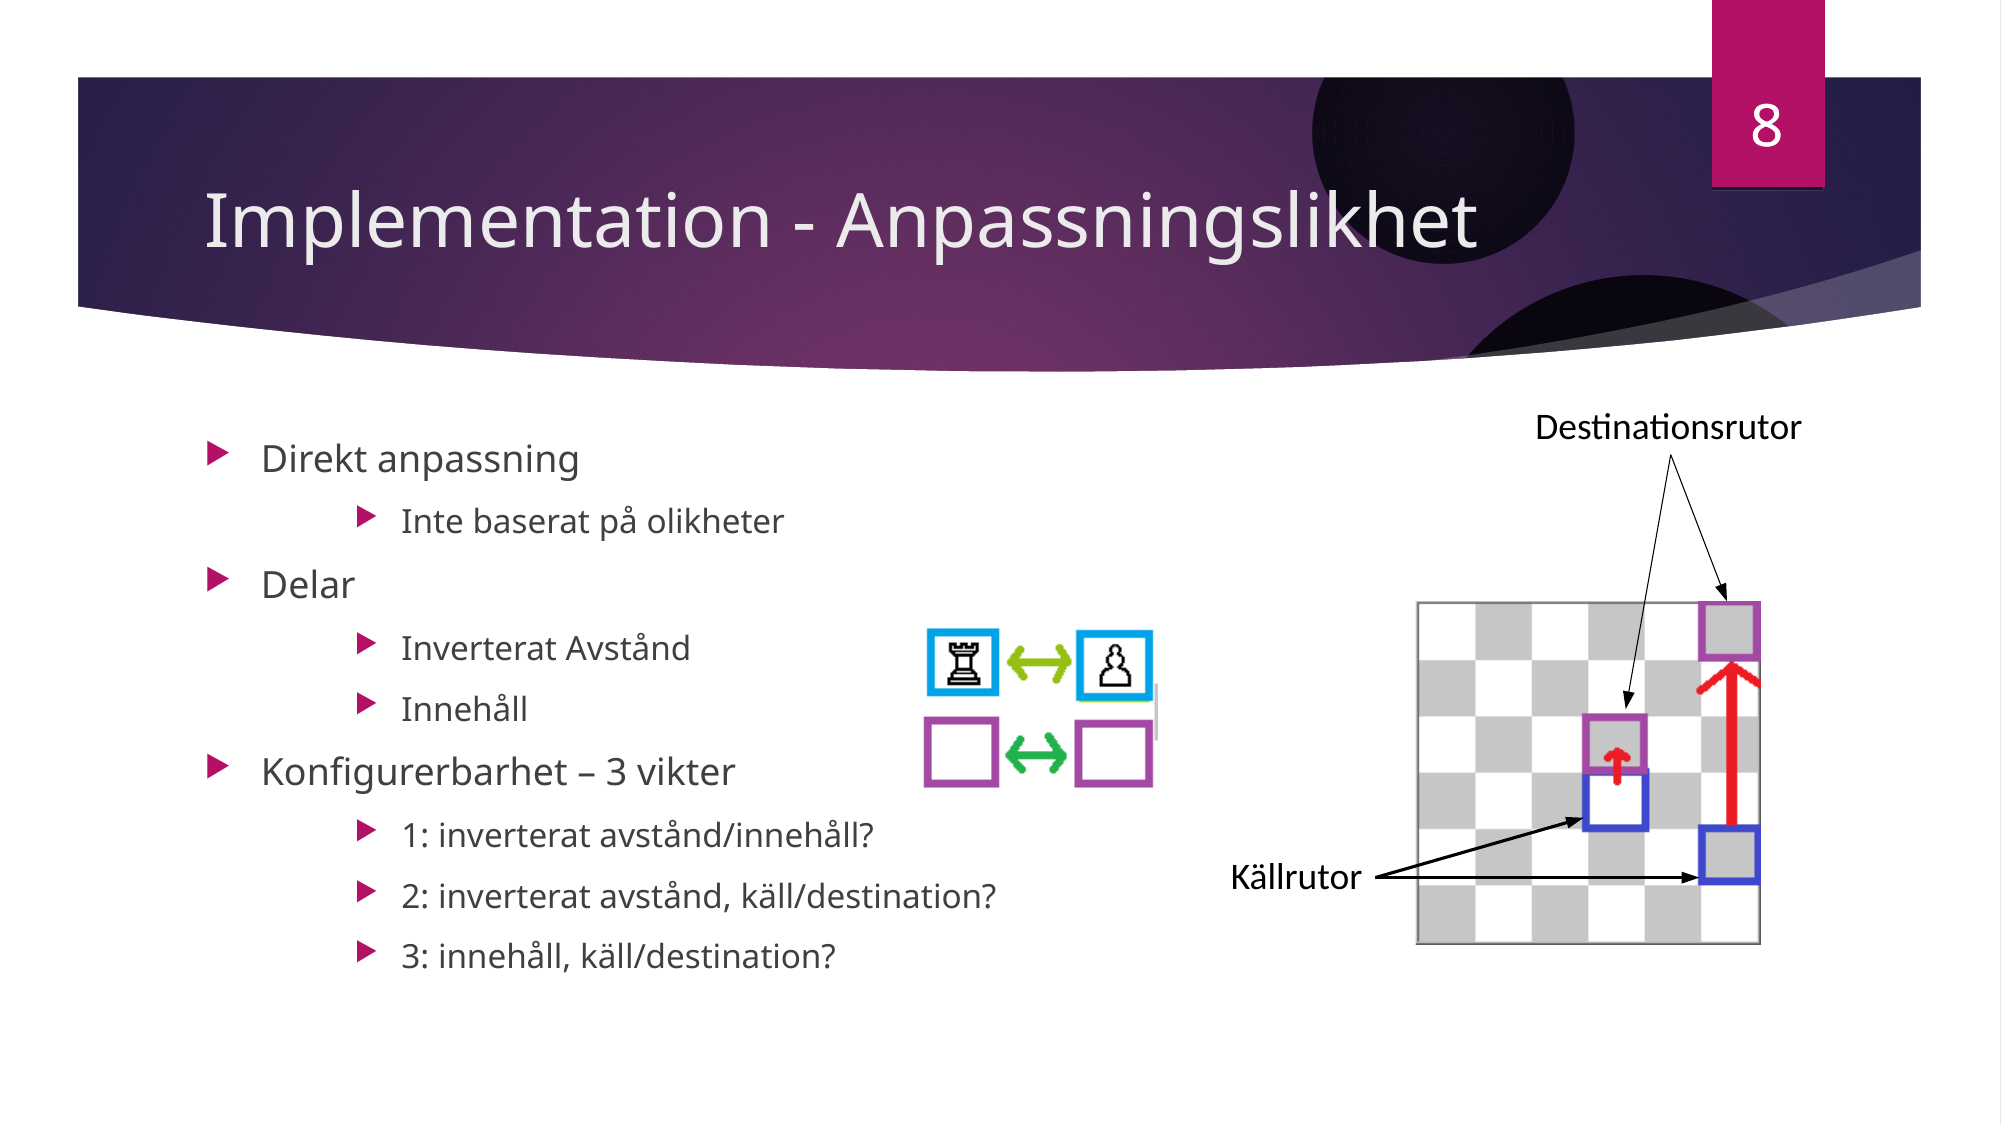

# Implementation - Anpassningslikhet
Destinationsrutor
Källrutor
Direkt anpassning
Inte baserat på olikheter
Delar
Inverterat Avstånd
Innehåll
Konfigurerbarhet – 3 vikter
1: inverterat avstånd/innehåll?
2: inverterat avstånd, käll/destination?
3: innehåll, käll/destination?